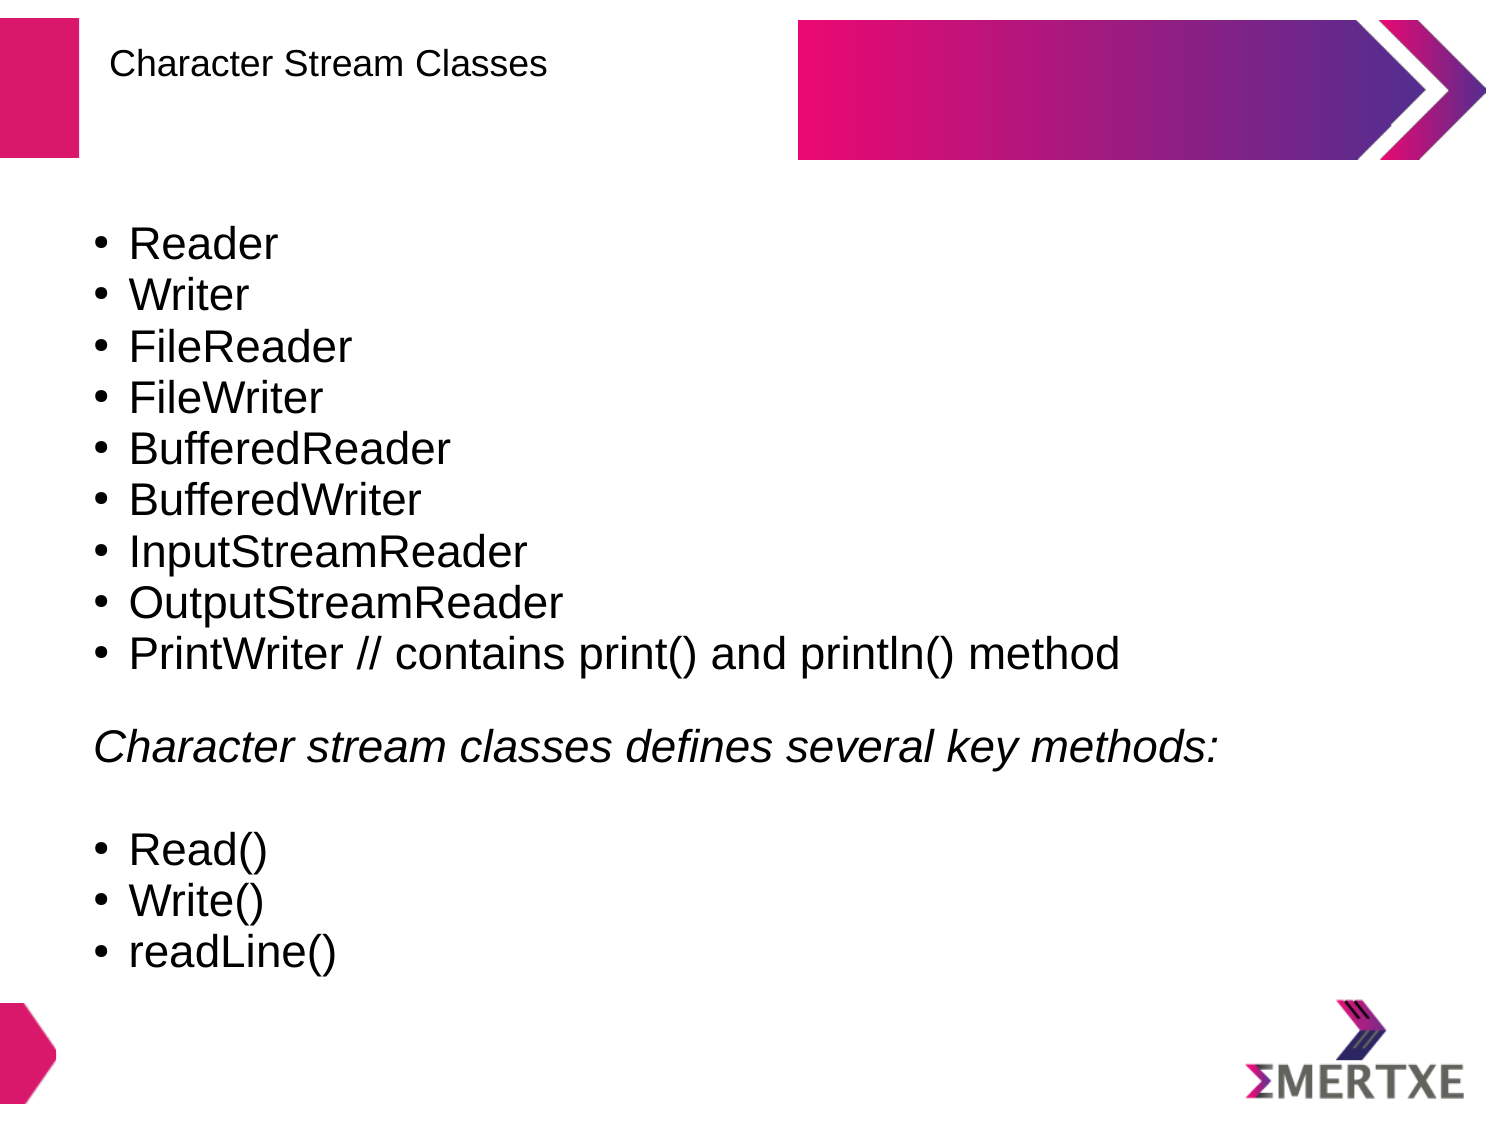

Character Stream Classes
Reader
Writer
FileReader
FileWriter
BufferedReader
BufferedWriter
InputStreamReader
OutputStreamReader
PrintWriter // contains print() and println() method
Character stream classes defines several key methods:
Read()
Write()
readLine()